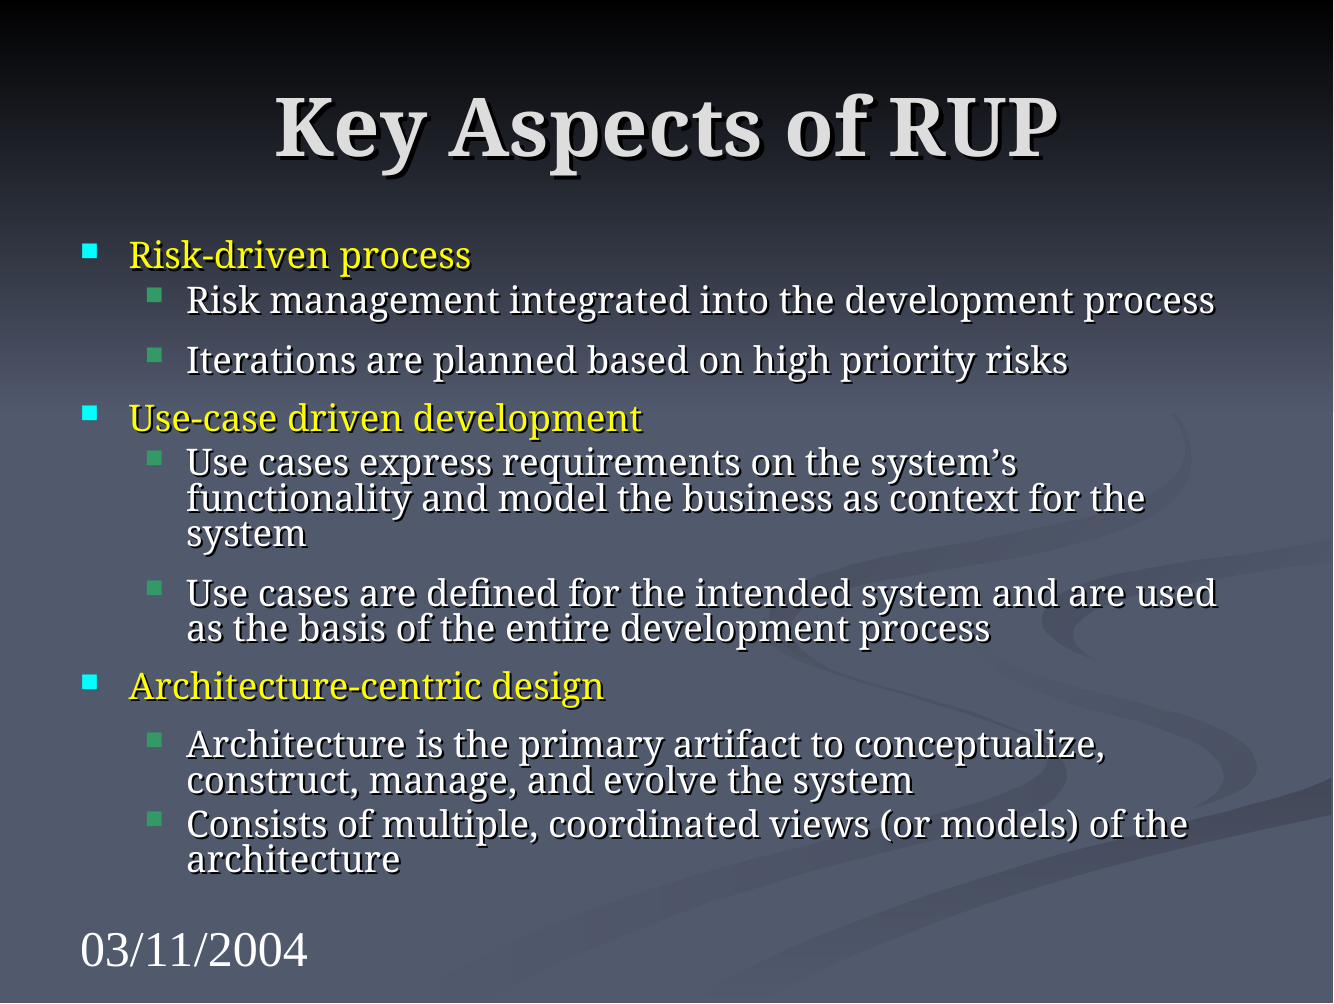

# Key Aspects of RUP
Risk-driven process
Risk management integrated into the development process
Iterations are planned based on high priority risks
Use-case driven development
Use cases express requirements on the system’s functionality and model the business as context for the system
Use cases are defined for the intended system and are used as the basis of the entire development process
Architecture-centric design
Architecture is the primary artifact to conceptualize, construct, manage, and evolve the system
Consists of multiple, coordinated views (or models) of the architecture
03/11/2004